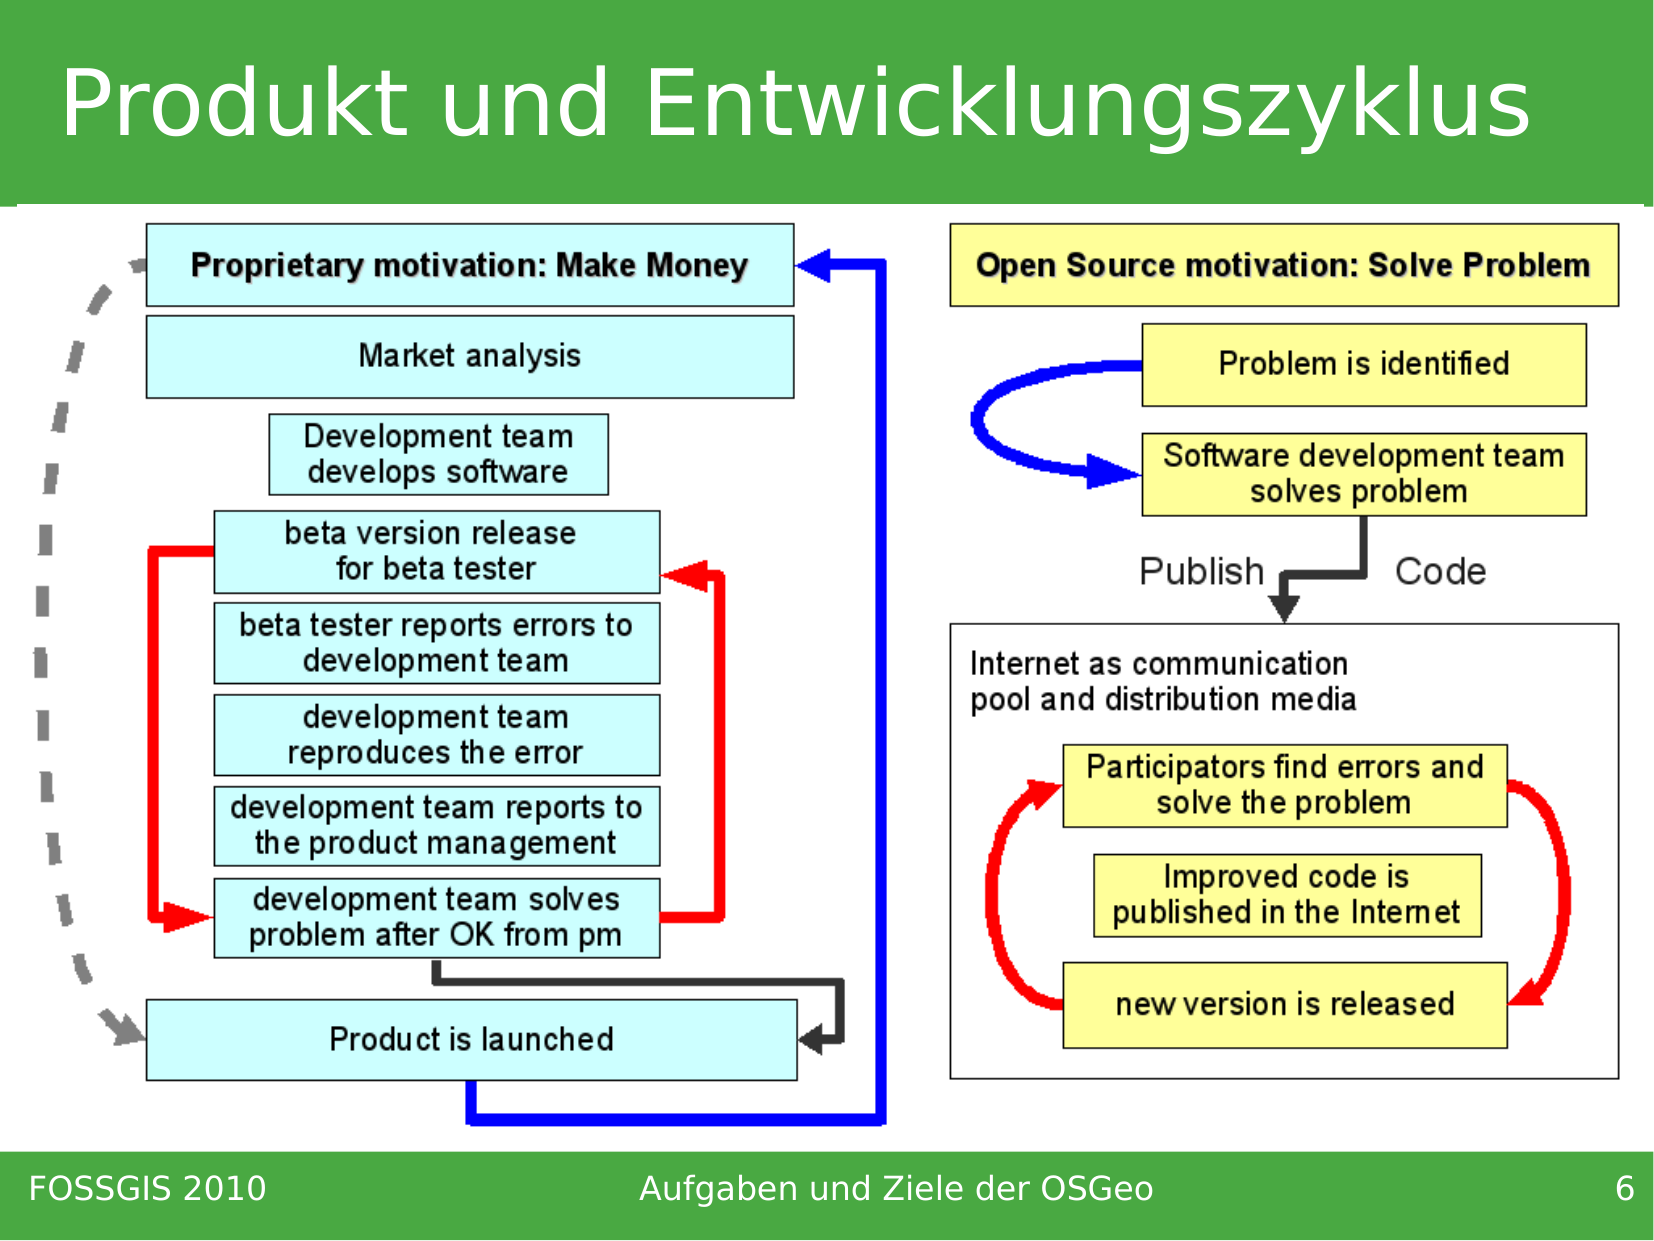

# Produkt und Entwicklungszyklus
FOSSGIS 2010
Aufgaben und Ziele der OSGeo
6